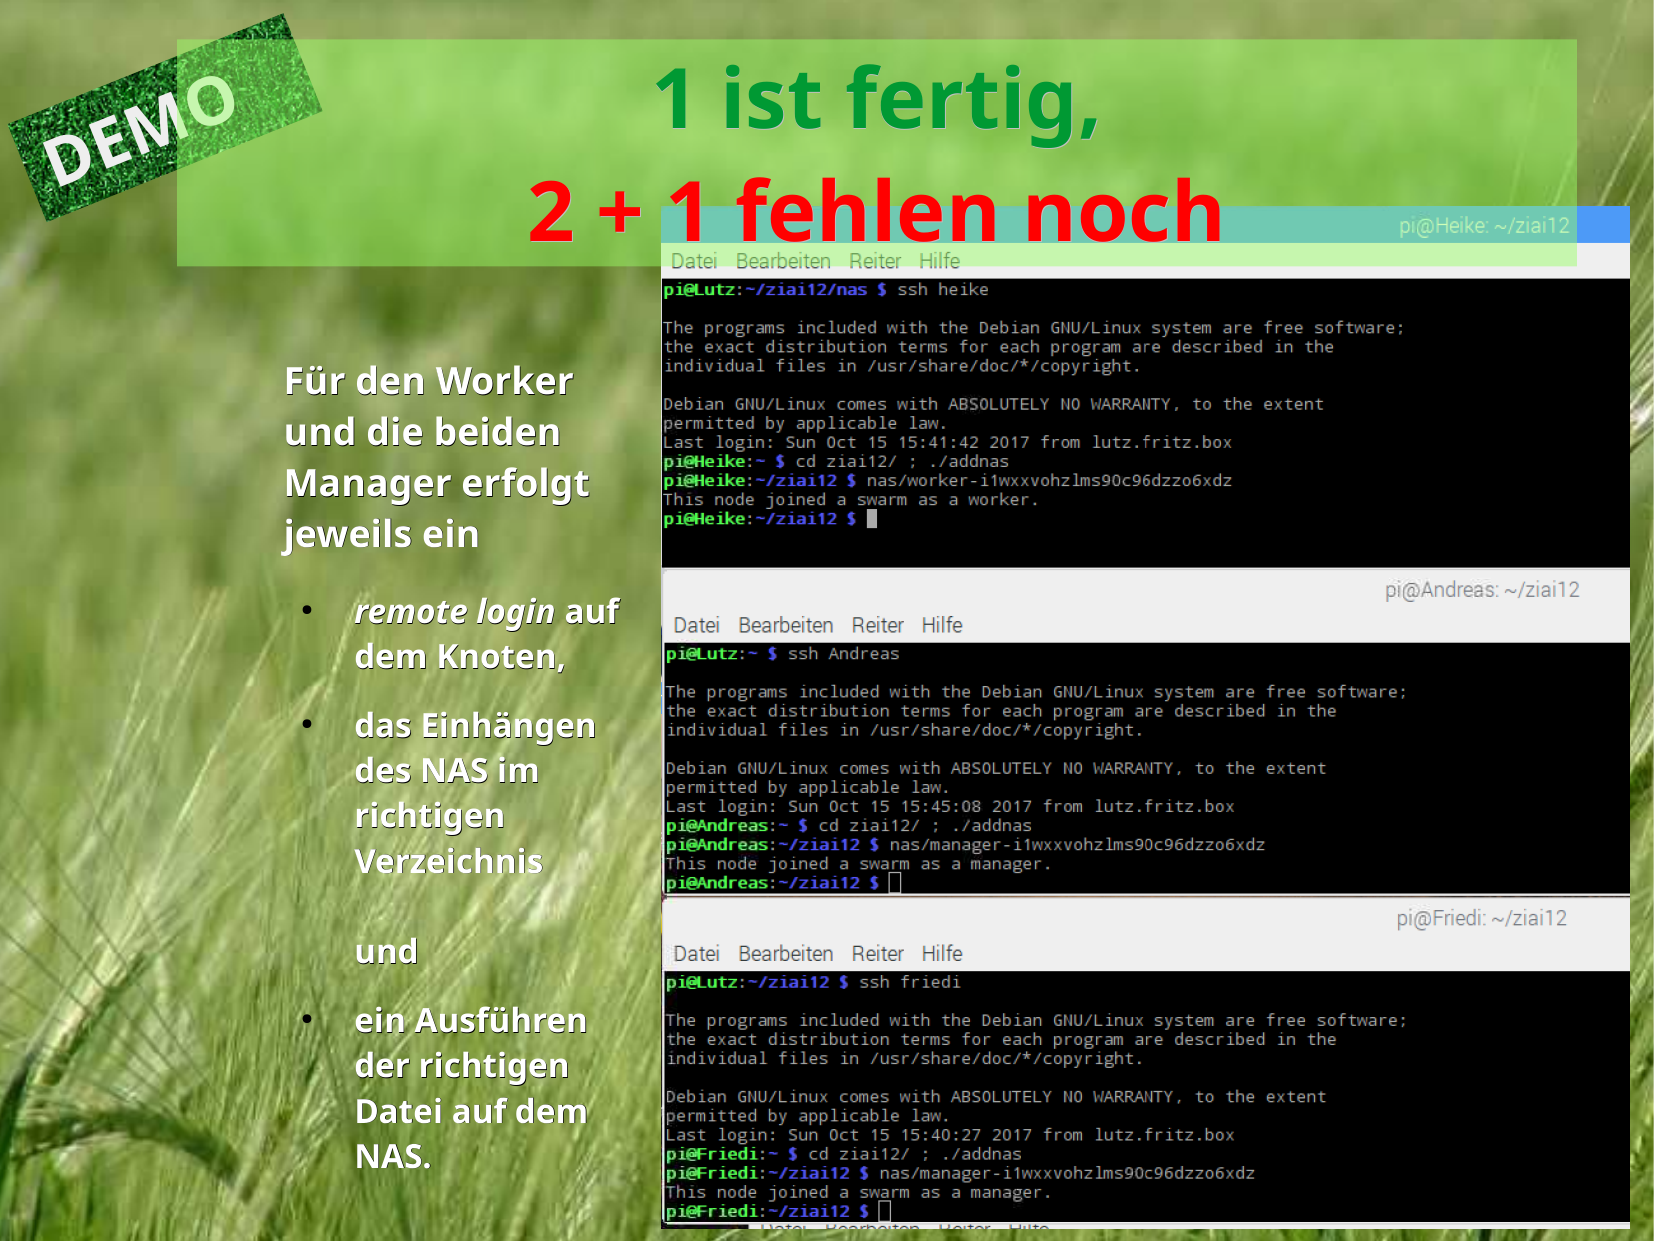

1 ist fertig,
2 + 1 fehlen noch
DEMO
# Für den Worker und die beiden Manager erfolgt jeweils ein
remote login auf dem Knoten,
das Einhängen des NAS im richtigen Verzeichnis
und
ein Ausführen der richtigen Datei auf dem NAS.
91